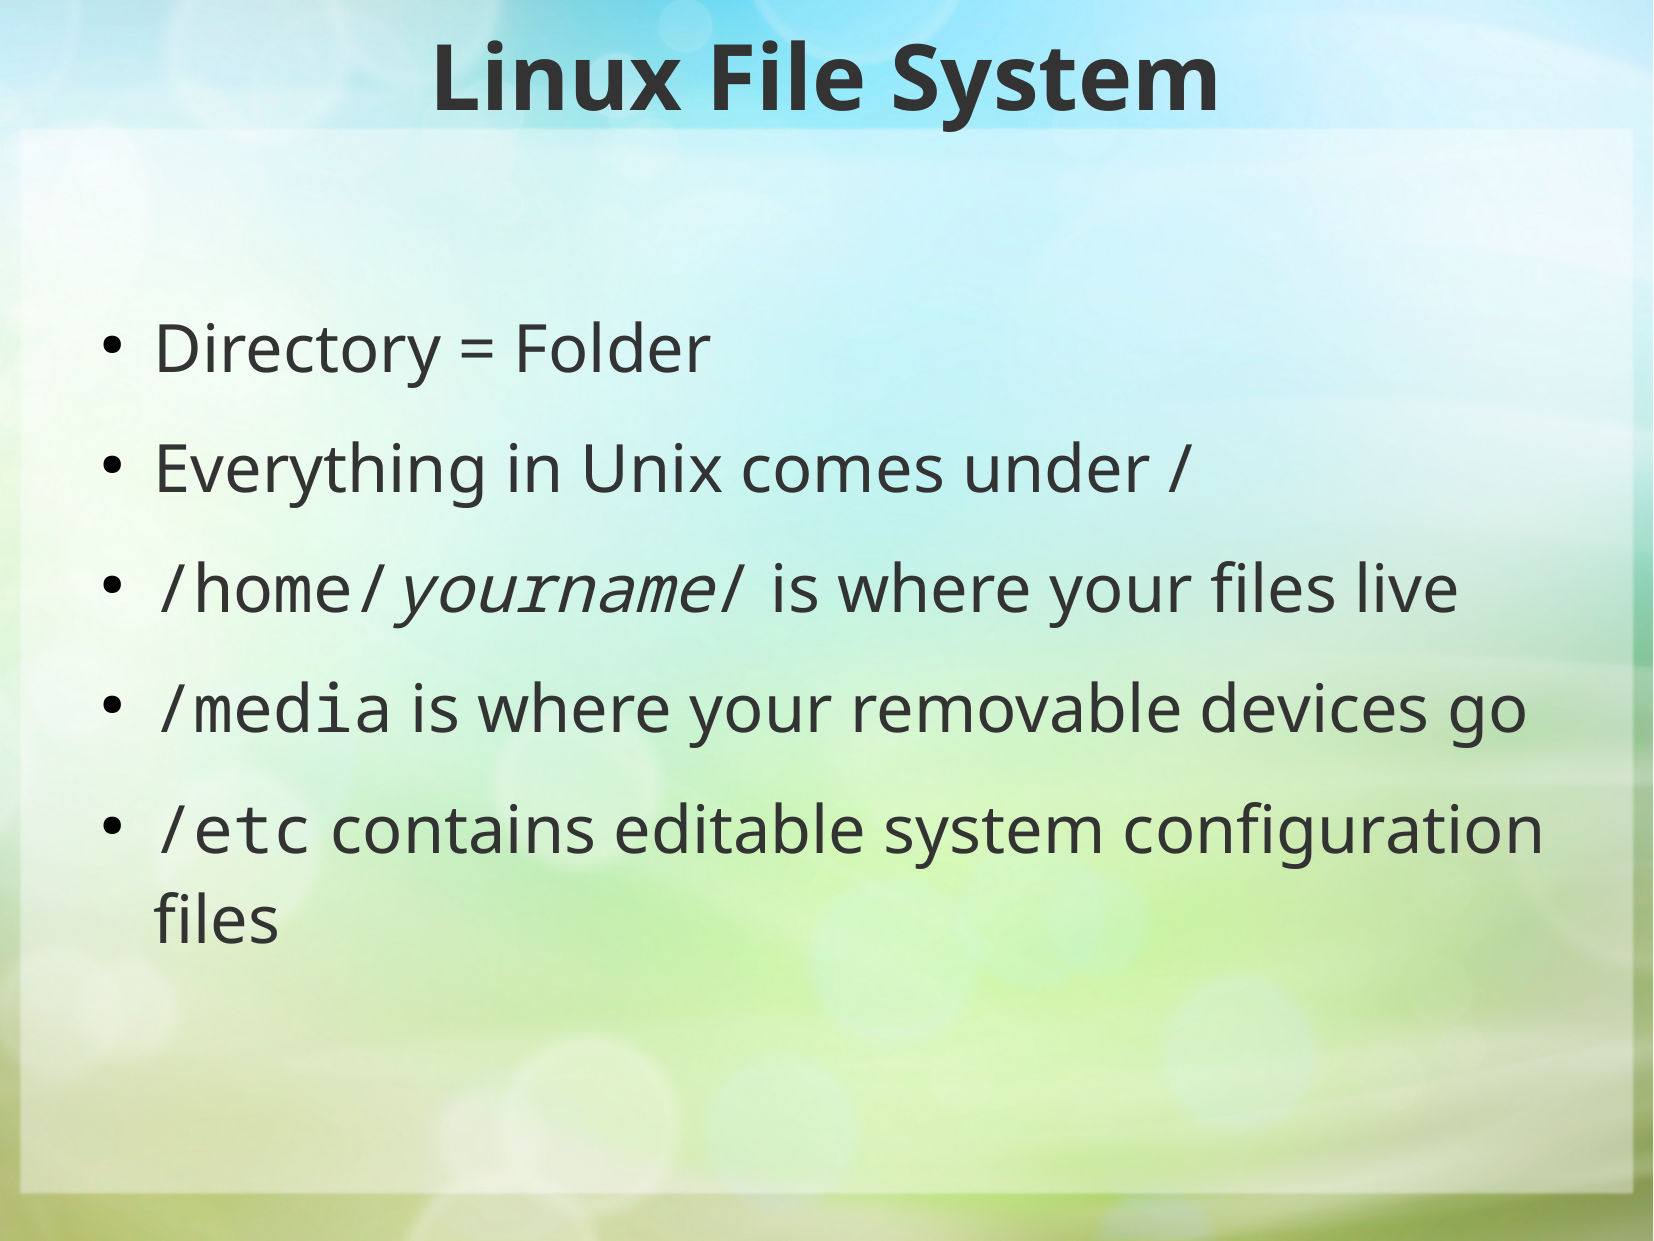

# Linux File System
Directory = Folder
Everything in Unix comes under /
/home/yourname/ is where your files live
/media is where your removable devices go
/etc contains editable system configuration files